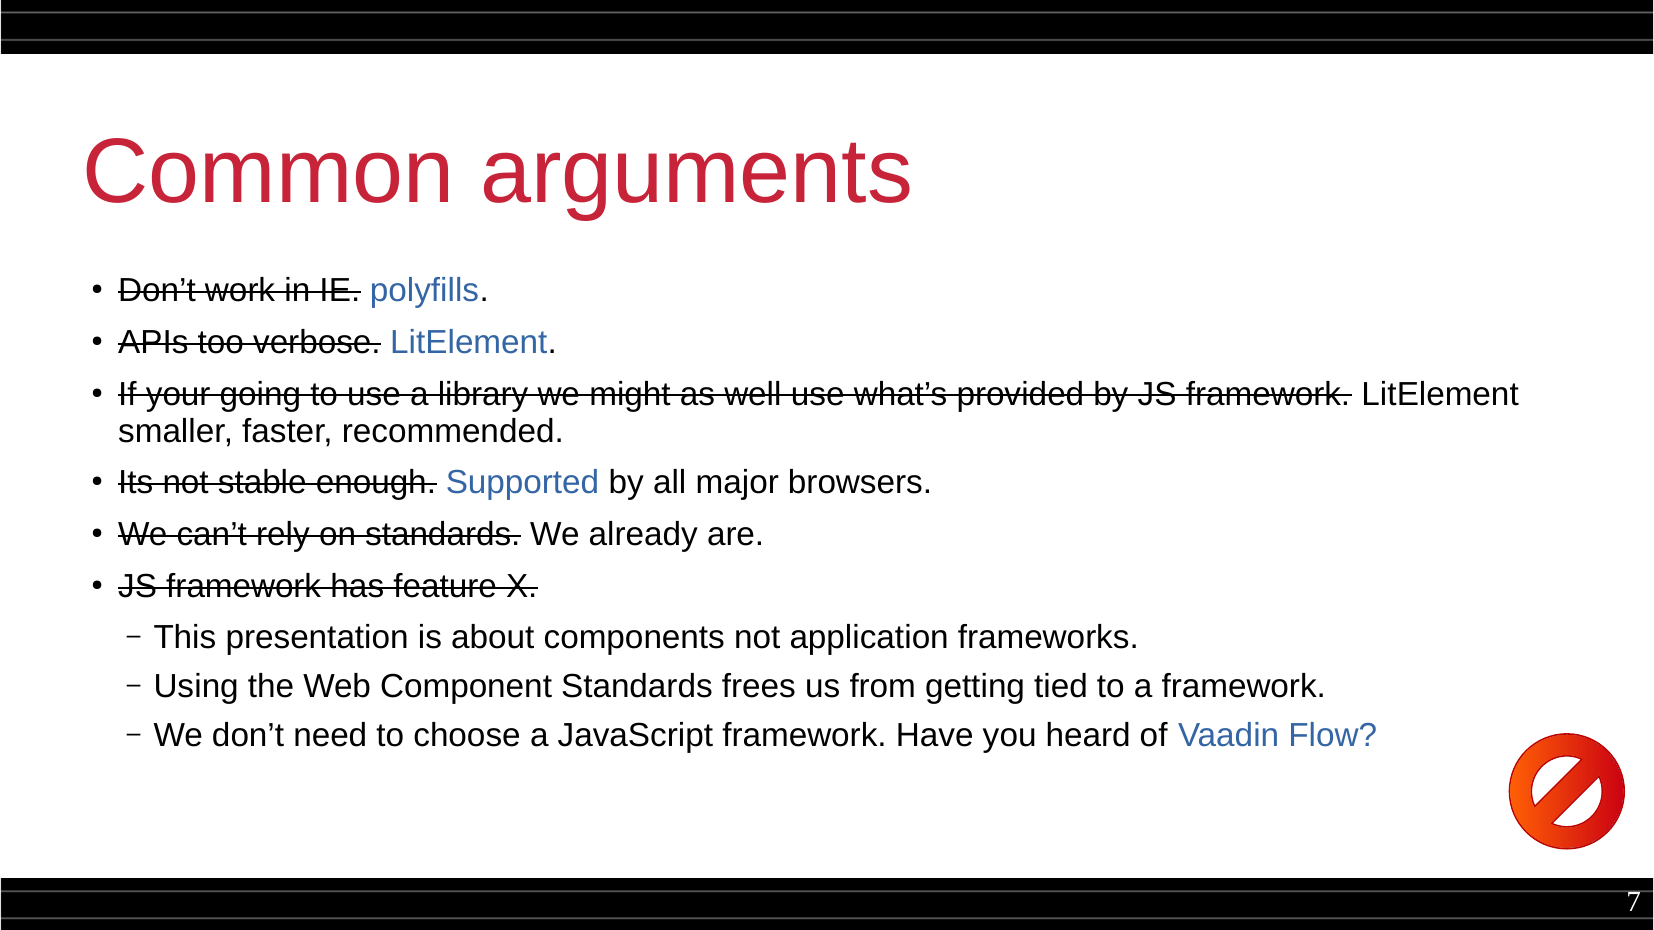

# Common arguments
Don’t work in IE. polyfills.
APIs too verbose. LitElement.
If your going to use a library we might as well use what’s provided by JS framework. LitElement smaller, faster, recommended.
Its not stable enough. Supported by all major browsers.
We can’t rely on standards. We already are.
JS framework has feature X.
This presentation is about components not application frameworks.
Using the Web Component Standards frees us from getting tied to a framework.
We don’t need to choose a JavaScript framework. Have you heard of Vaadin Flow?